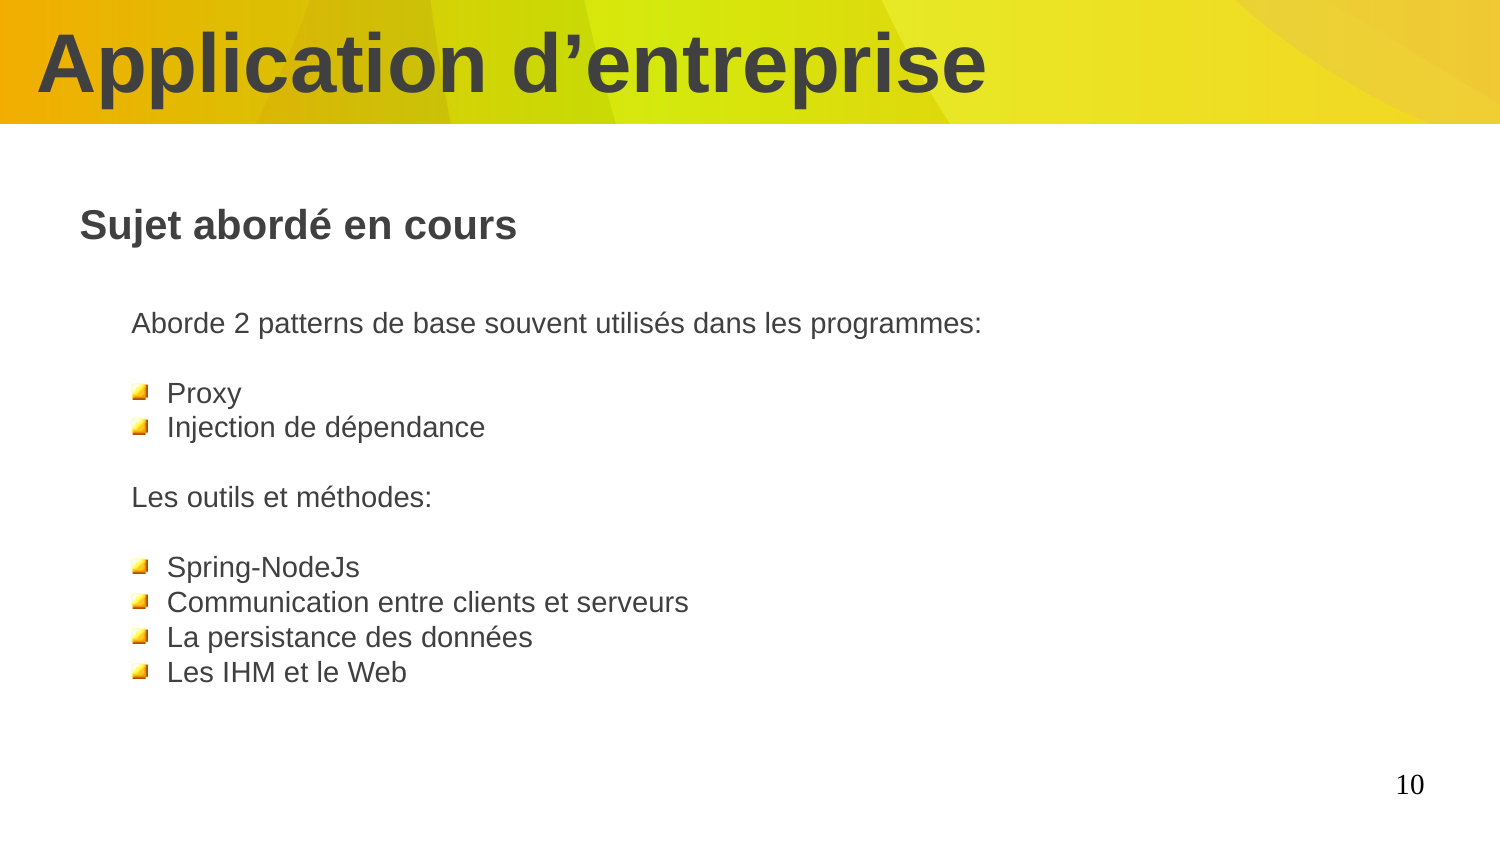

Application d’entreprise
Sujet abordé en cours
Aborde 2 patterns de base souvent utilisés dans les programmes:
Proxy
Injection de dépendance
Les outils et méthodes:
Spring-NodeJs
Communication entre clients et serveurs
La persistance des données
Les IHM et le Web
10